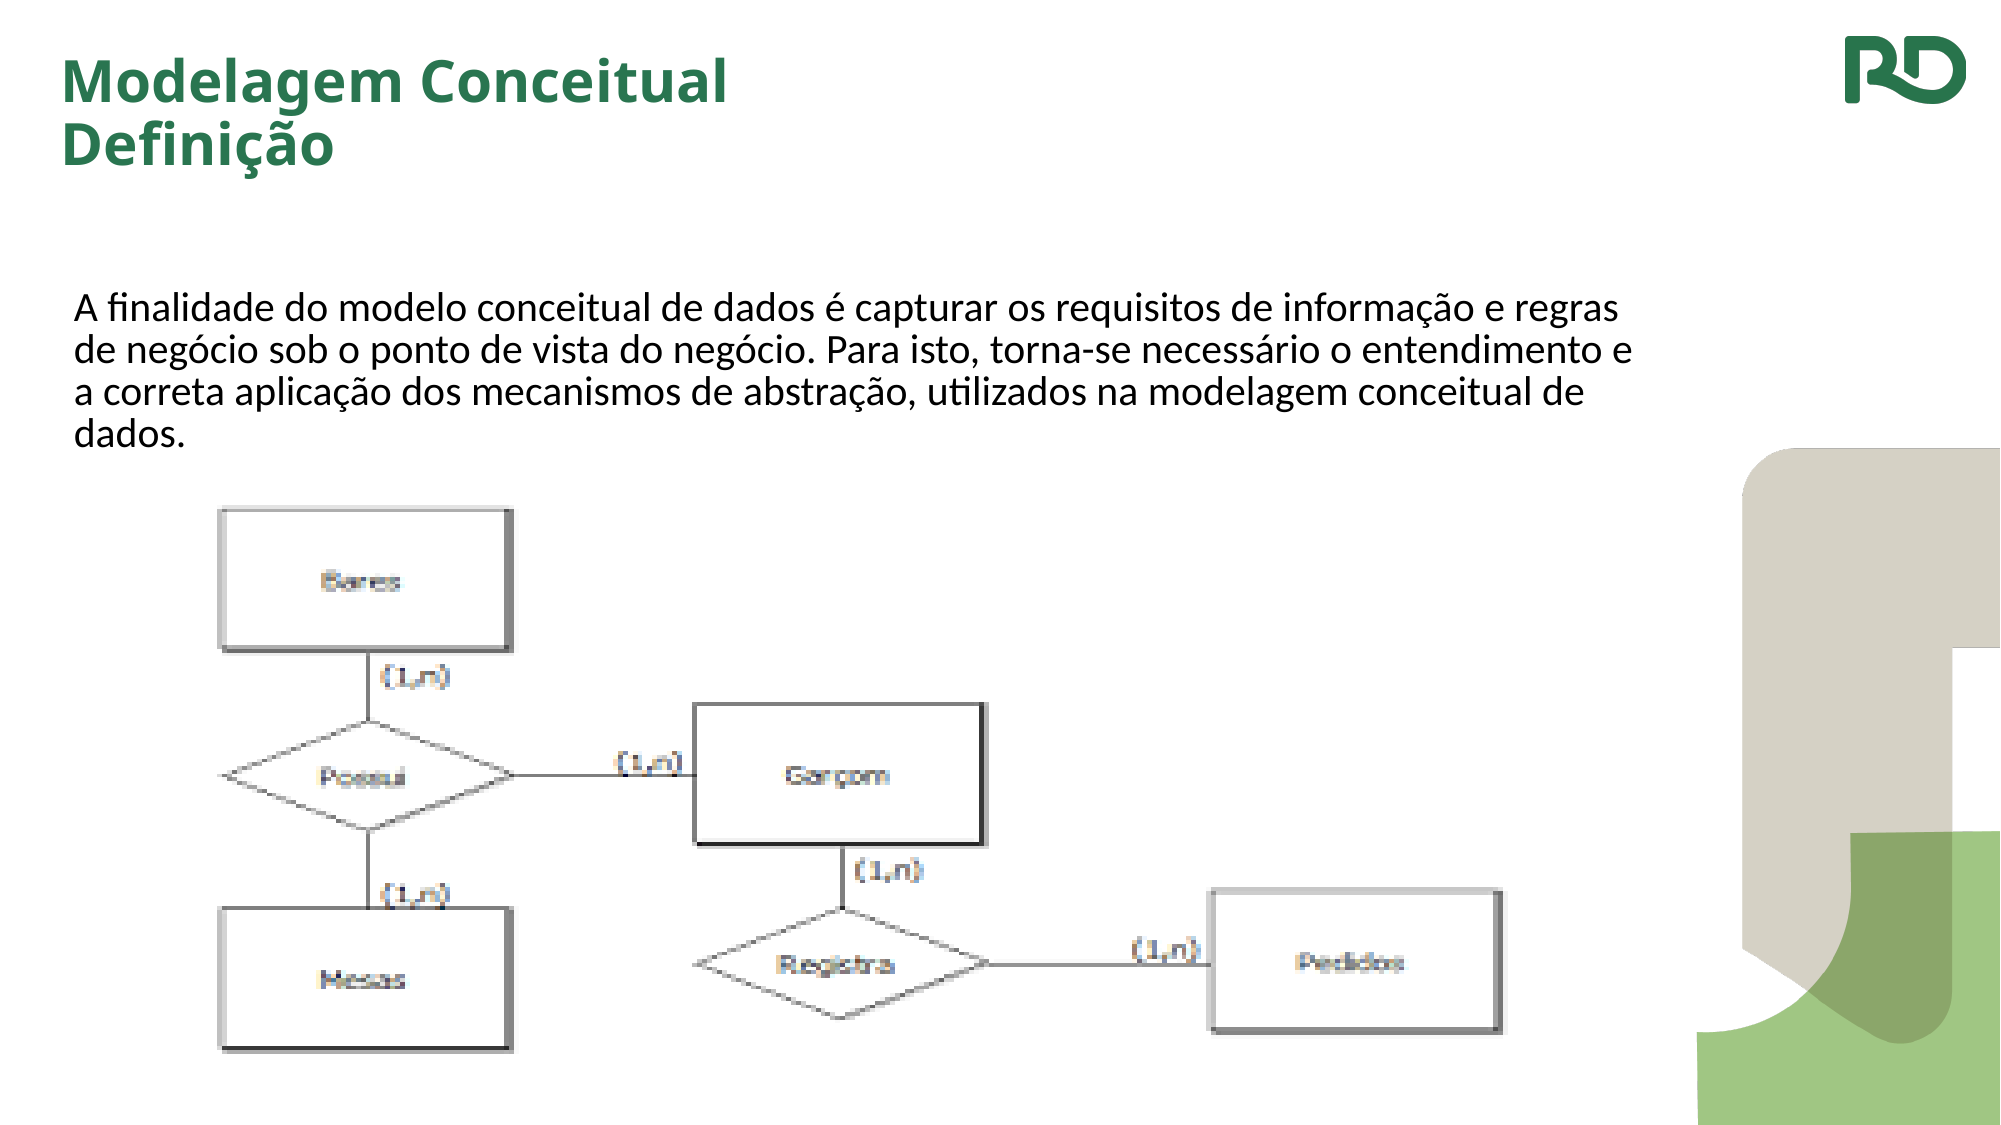

Modelagem Conceitual
Definição
A finalidade do modelo conceitual de dados é capturar os requisitos de informação e regras de negócio sob o ponto de vista do negócio. Para isto, torna-se necessário o entendimento e a correta aplicação dos mecanismos de abstração, utilizados na modelagem conceitual de dados.